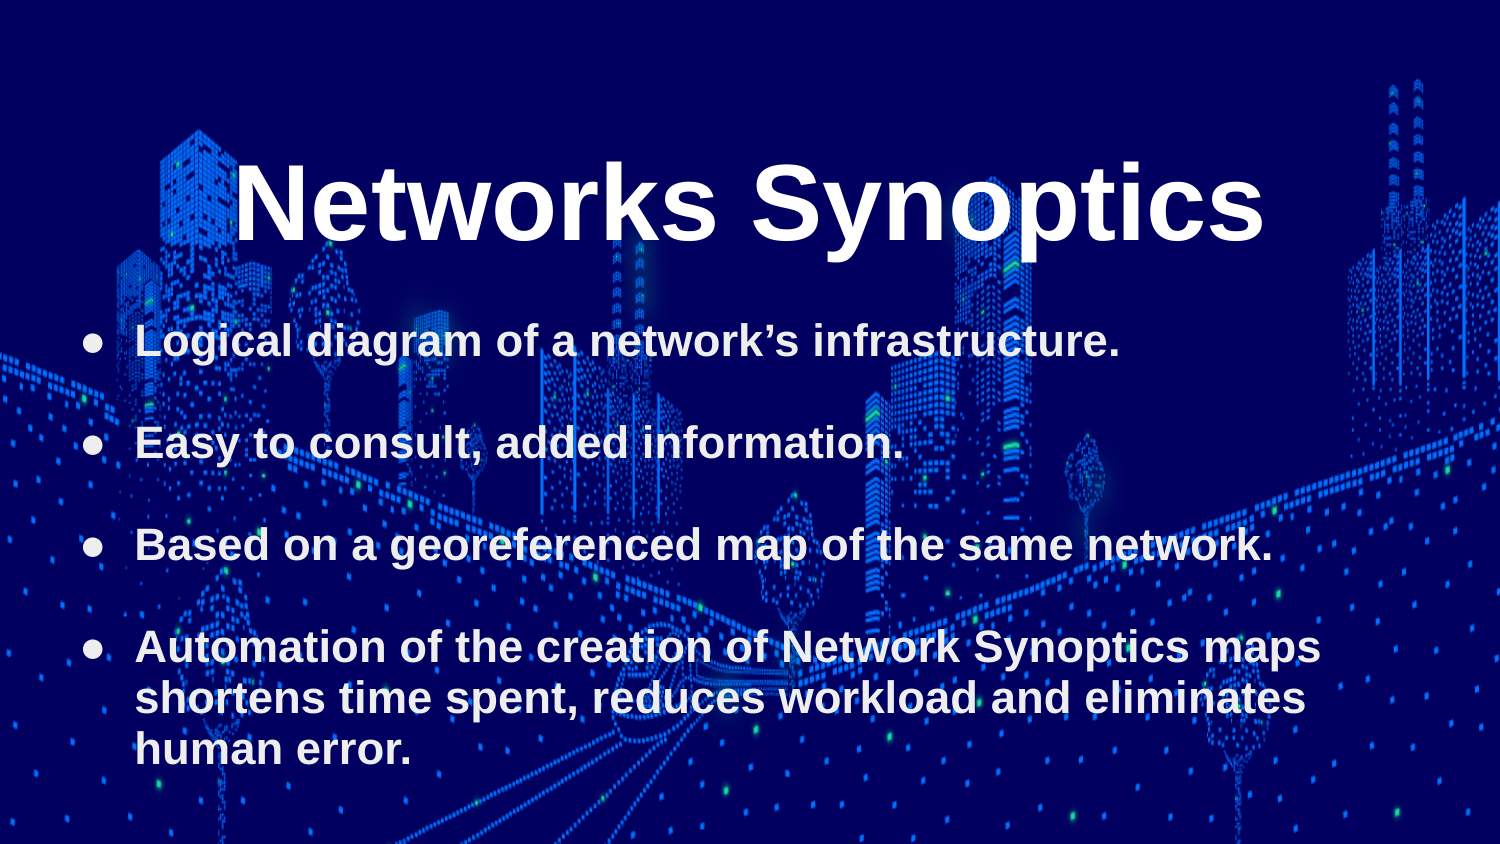

# Networks Synoptics
Logical diagram of a network’s infrastructure.
Easy to consult, added information.
Based on a georeferenced map of the same network.
Automation of the creation of Network Synoptics maps shortens time spent, reduces workload and eliminates human error.